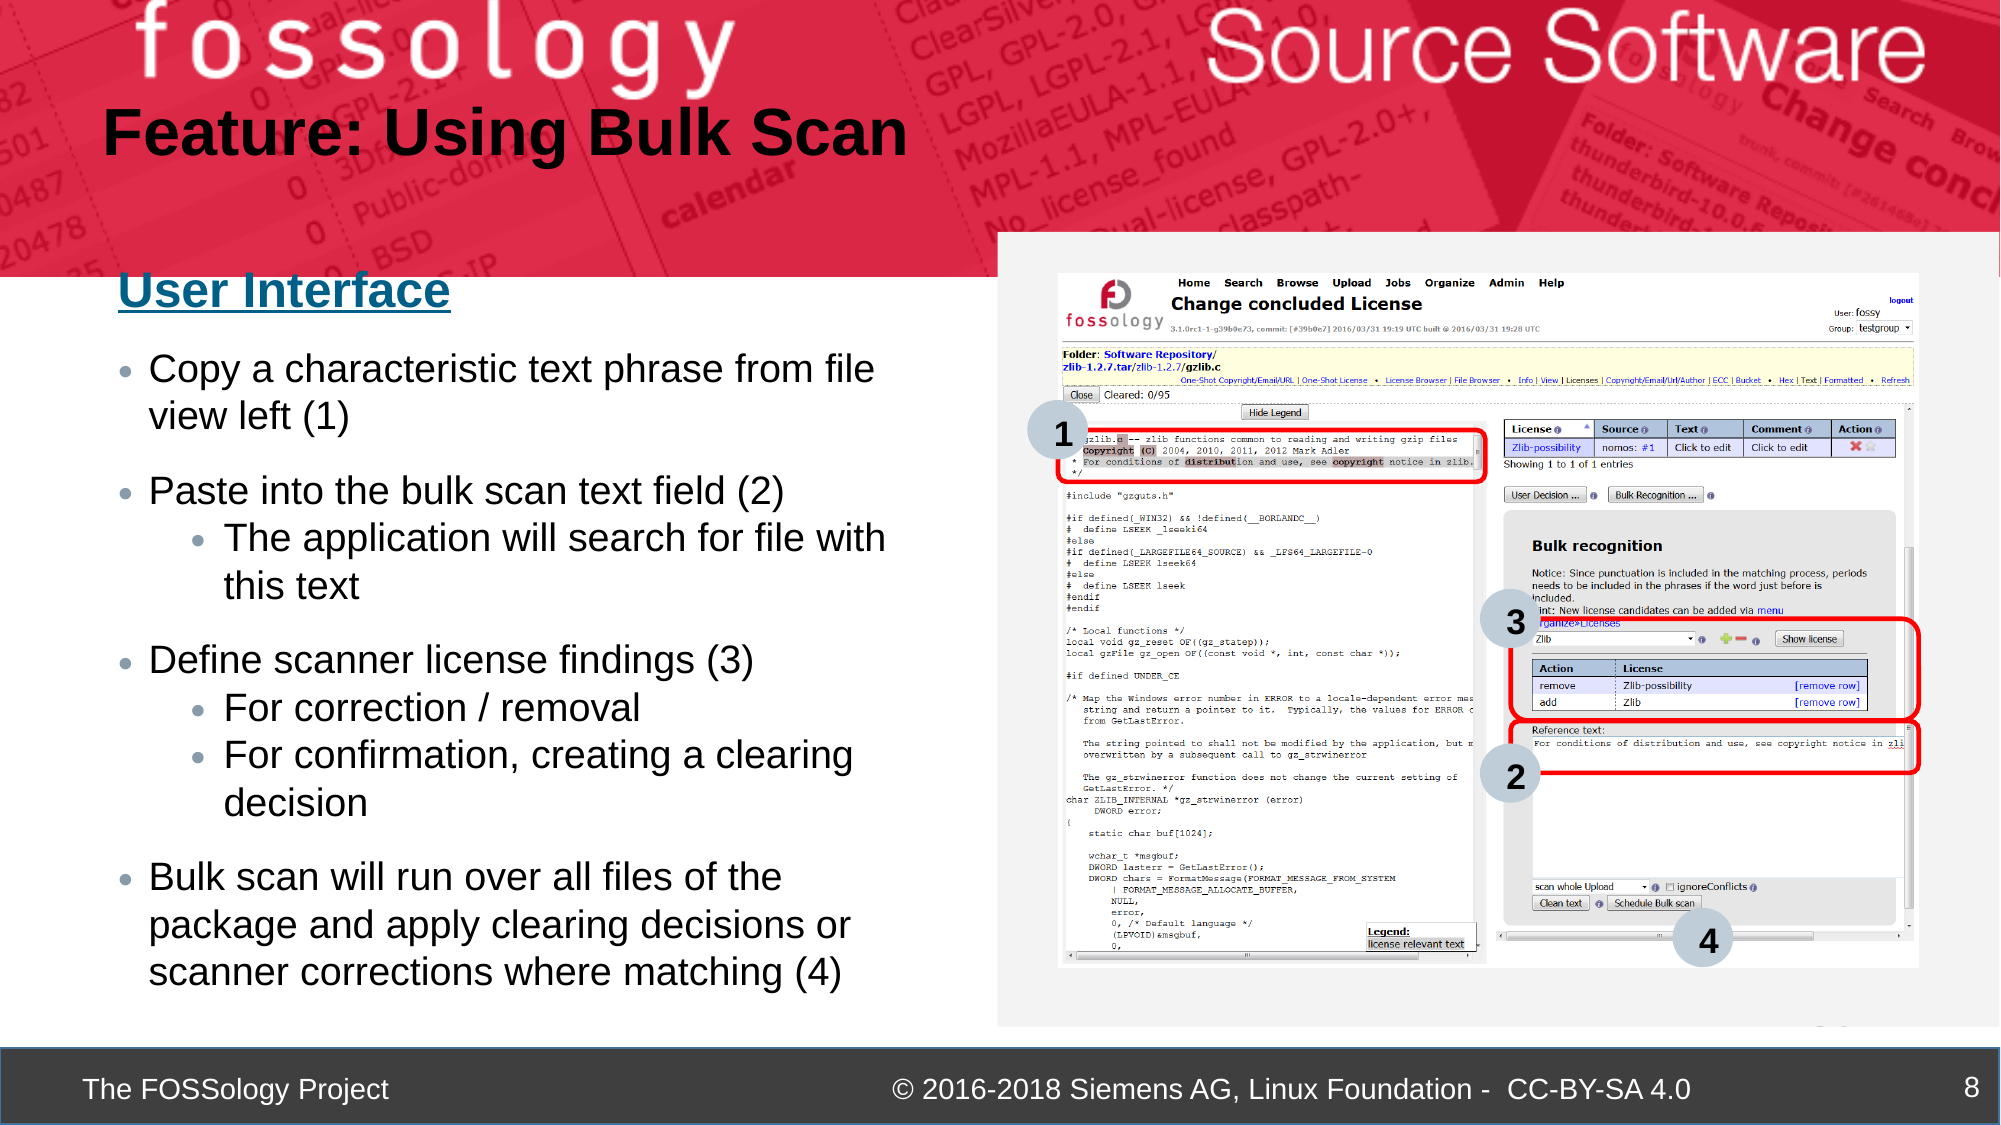

Feature: Using Bulk Scan
User Interface
Copy a characteristic text phrase from file view left (1)
Paste into the bulk scan text field (2)
The application will search for file with this text
Define scanner license findings (3)
For correction / removal
For confirmation, creating a clearing decision
Bulk scan will run over all files of the package and apply clearing decisions or scanner corrections where matching (4)
1
3
2
4